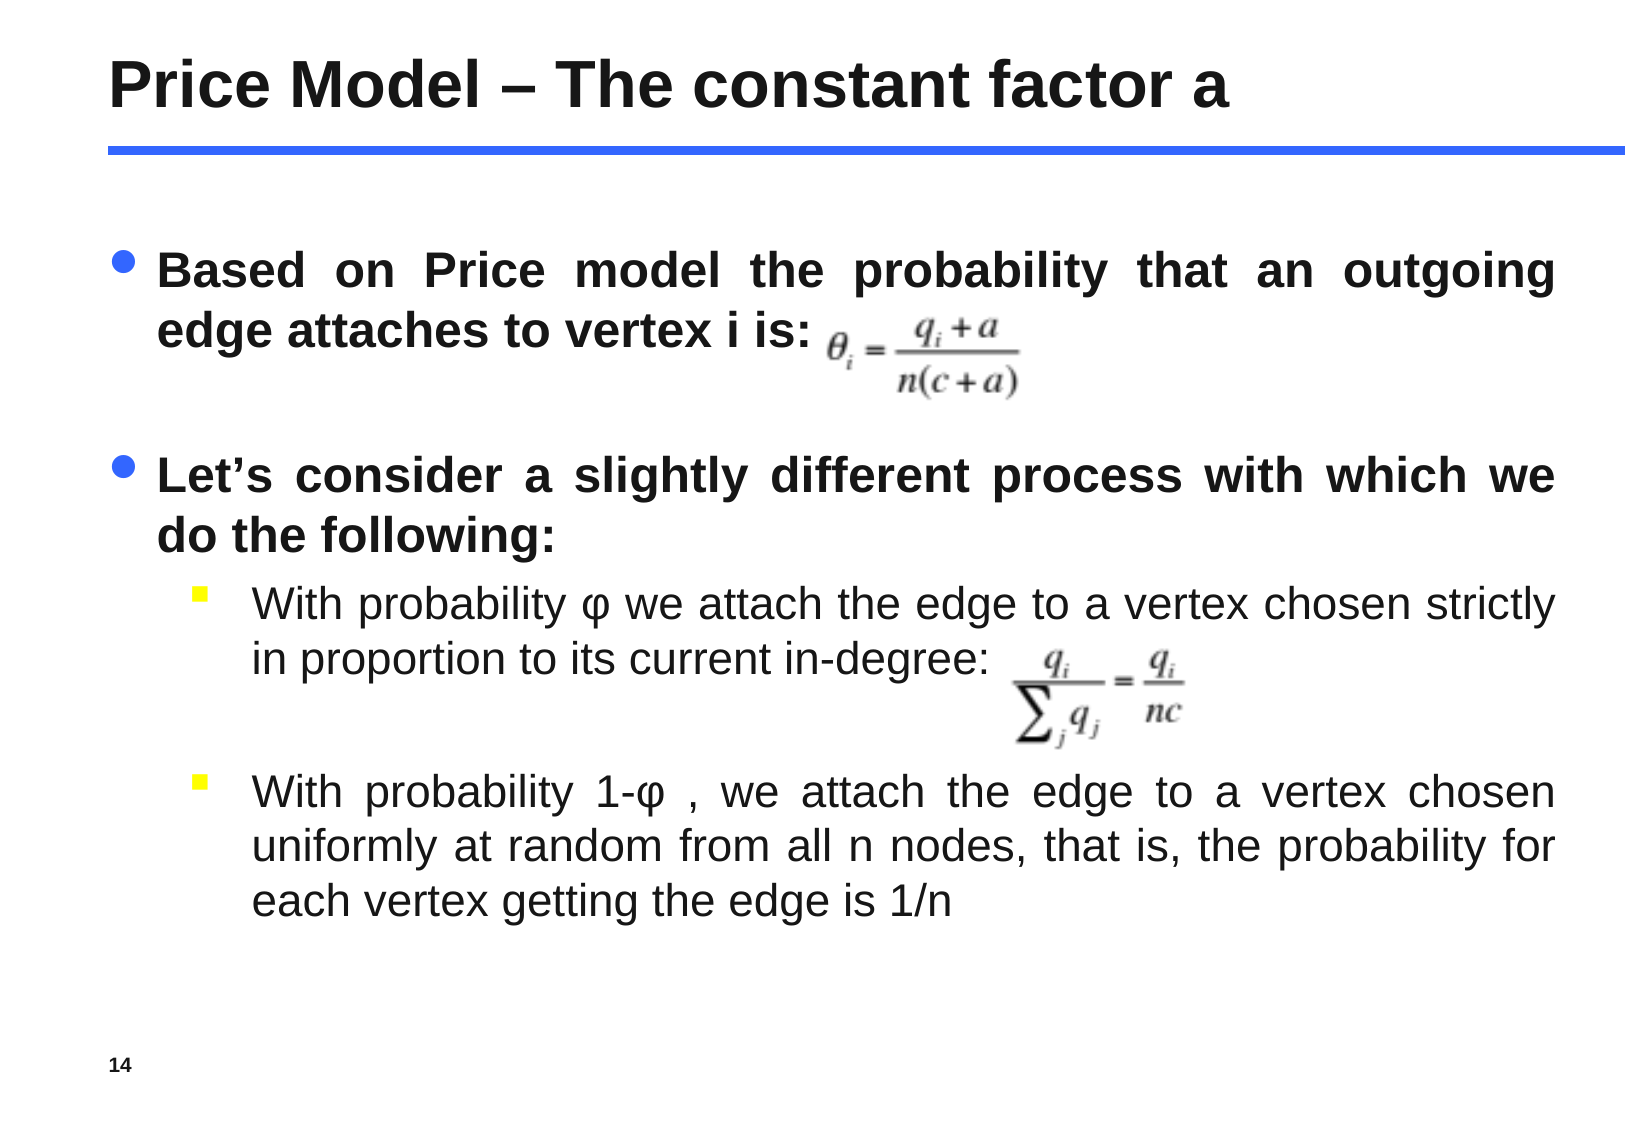

# Price Model – The constant factor a
Based on Price model the probability that an outgoing edge attaches to vertex i is:
Let’s consider a slightly different process with which we do the following:
With probability φ we attach the edge to a vertex chosen strictly in proportion to its current in-degree:
With probability 1-φ , we attach the edge to a vertex chosen uniformly at random from all n nodes, that is, the probability for each vertex getting the edge is 1/n